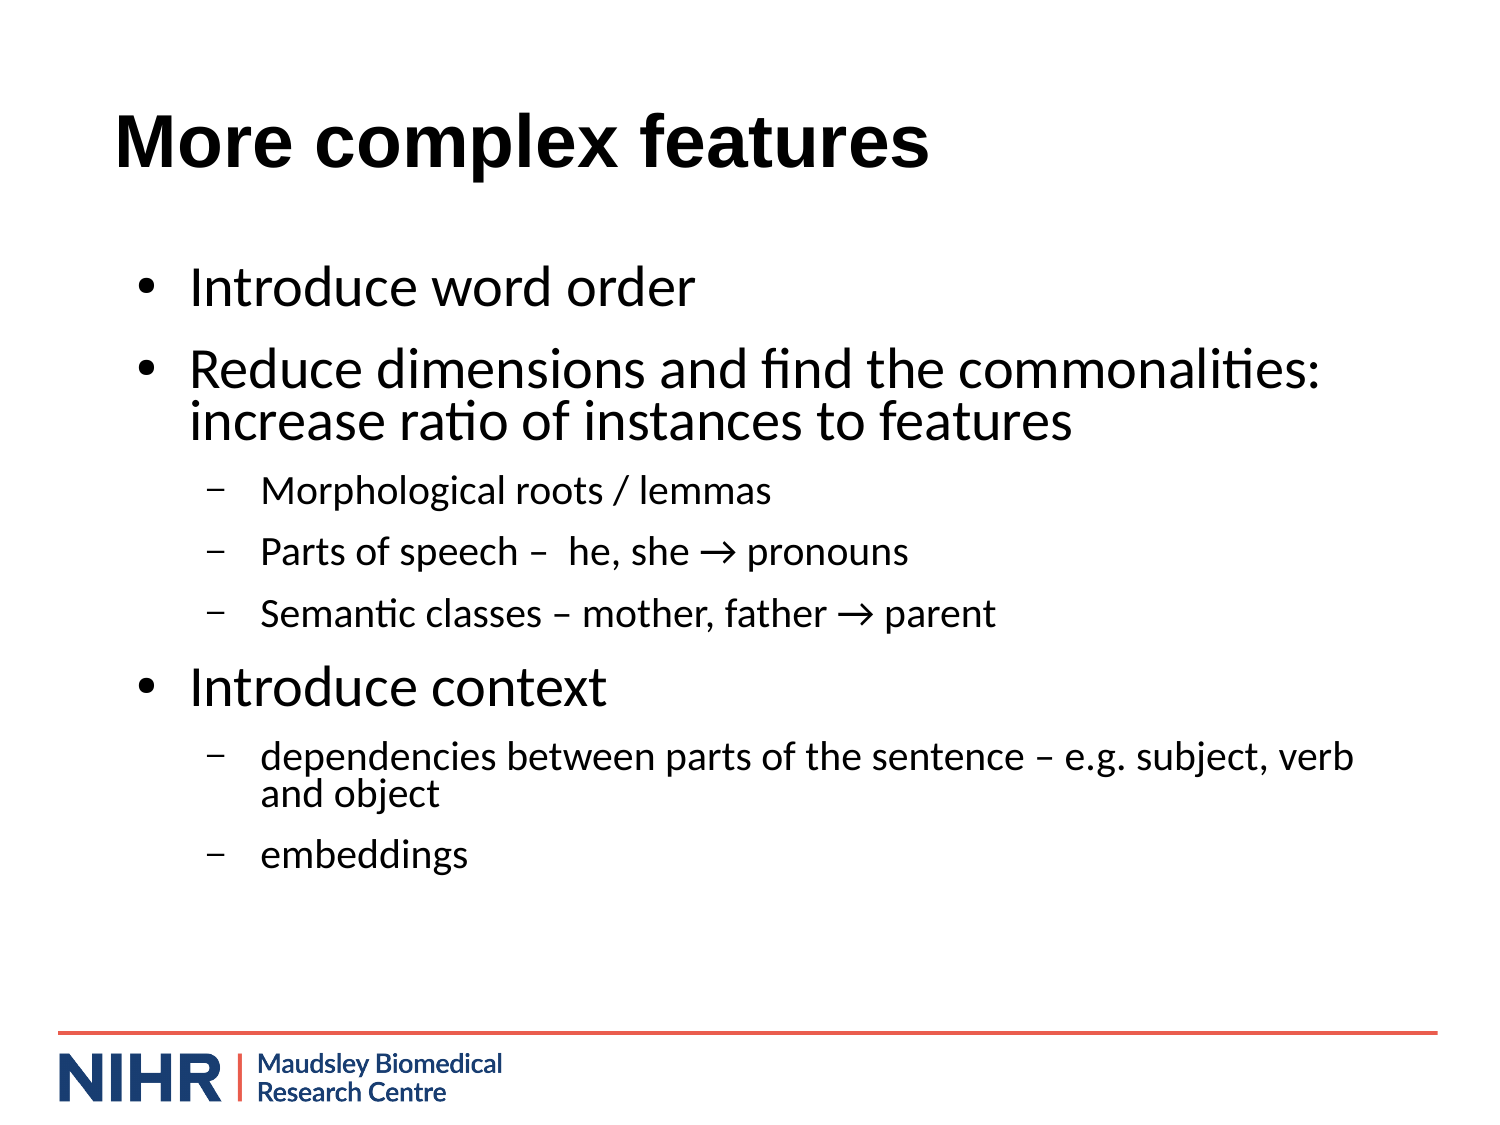

More complex features
# Introduce word order
Reduce dimensions and find the commonalities: increase ratio of instances to features
Morphological roots / lemmas
Parts of speech – he, she → pronouns
Semantic classes – mother, father → parent
Introduce context
dependencies between parts of the sentence – e.g. subject, verb and object
embeddings